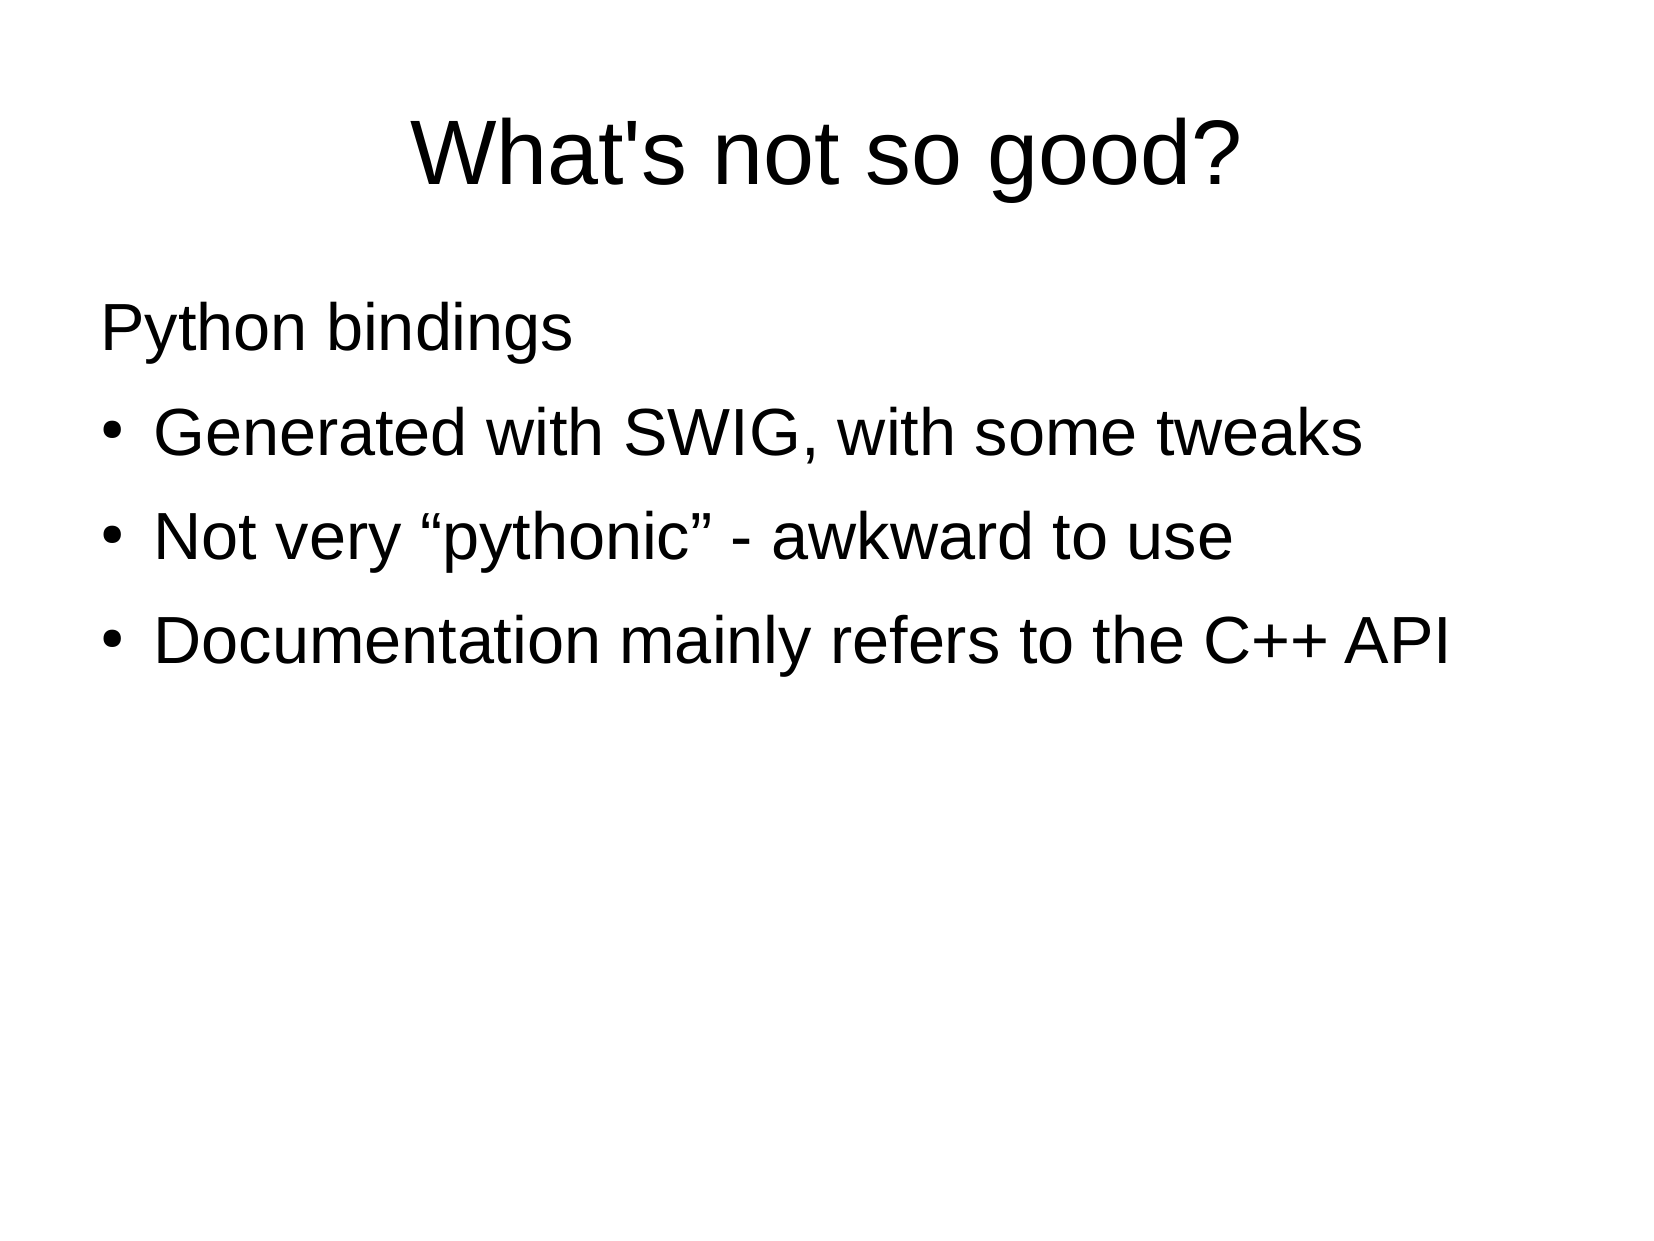

# What's not so good?
Python bindings
Generated with SWIG, with some tweaks
Not very “pythonic” - awkward to use
Documentation mainly refers to the C++ API